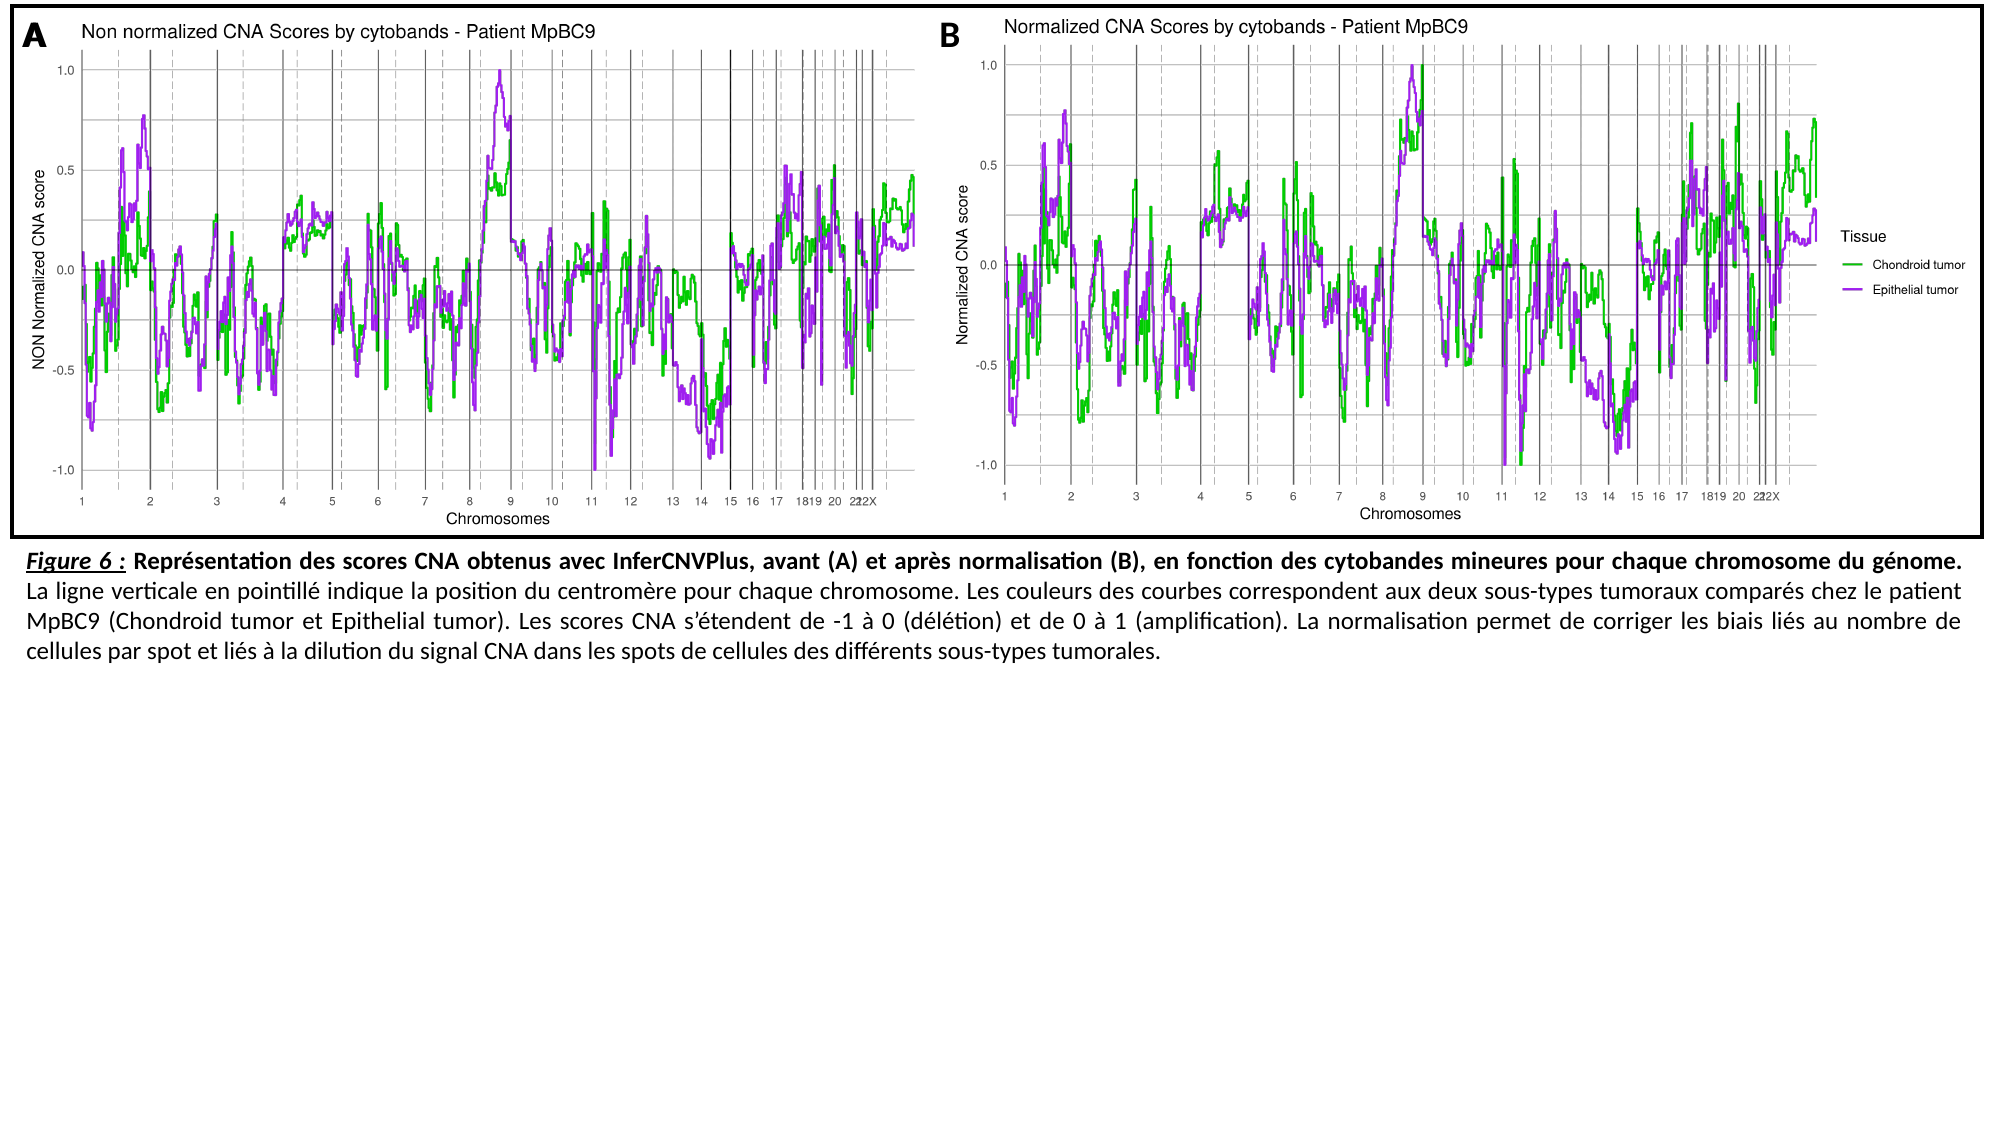

A
A
B
Figure 6 : Représentation des scores CNA obtenus avec InferCNVPlus, avant (A) et après normalisation (B), en fonction des cytobandes mineures pour chaque chromosome du génome.
La ligne verticale en pointillé indique la position du centromère pour chaque chromosome. Les couleurs des courbes correspondent aux deux sous-types tumoraux comparés chez le patient MpBC9 (Chondroid tumor et Epithelial tumor). Les scores CNA s’étendent de -1 à 0 (délétion) et de 0 à 1 (amplification). La normalisation permet de corriger les biais liés au nombre de cellules par spot et liés à la dilution du signal CNA dans les spots de cellules des différents sous-types tumorales.